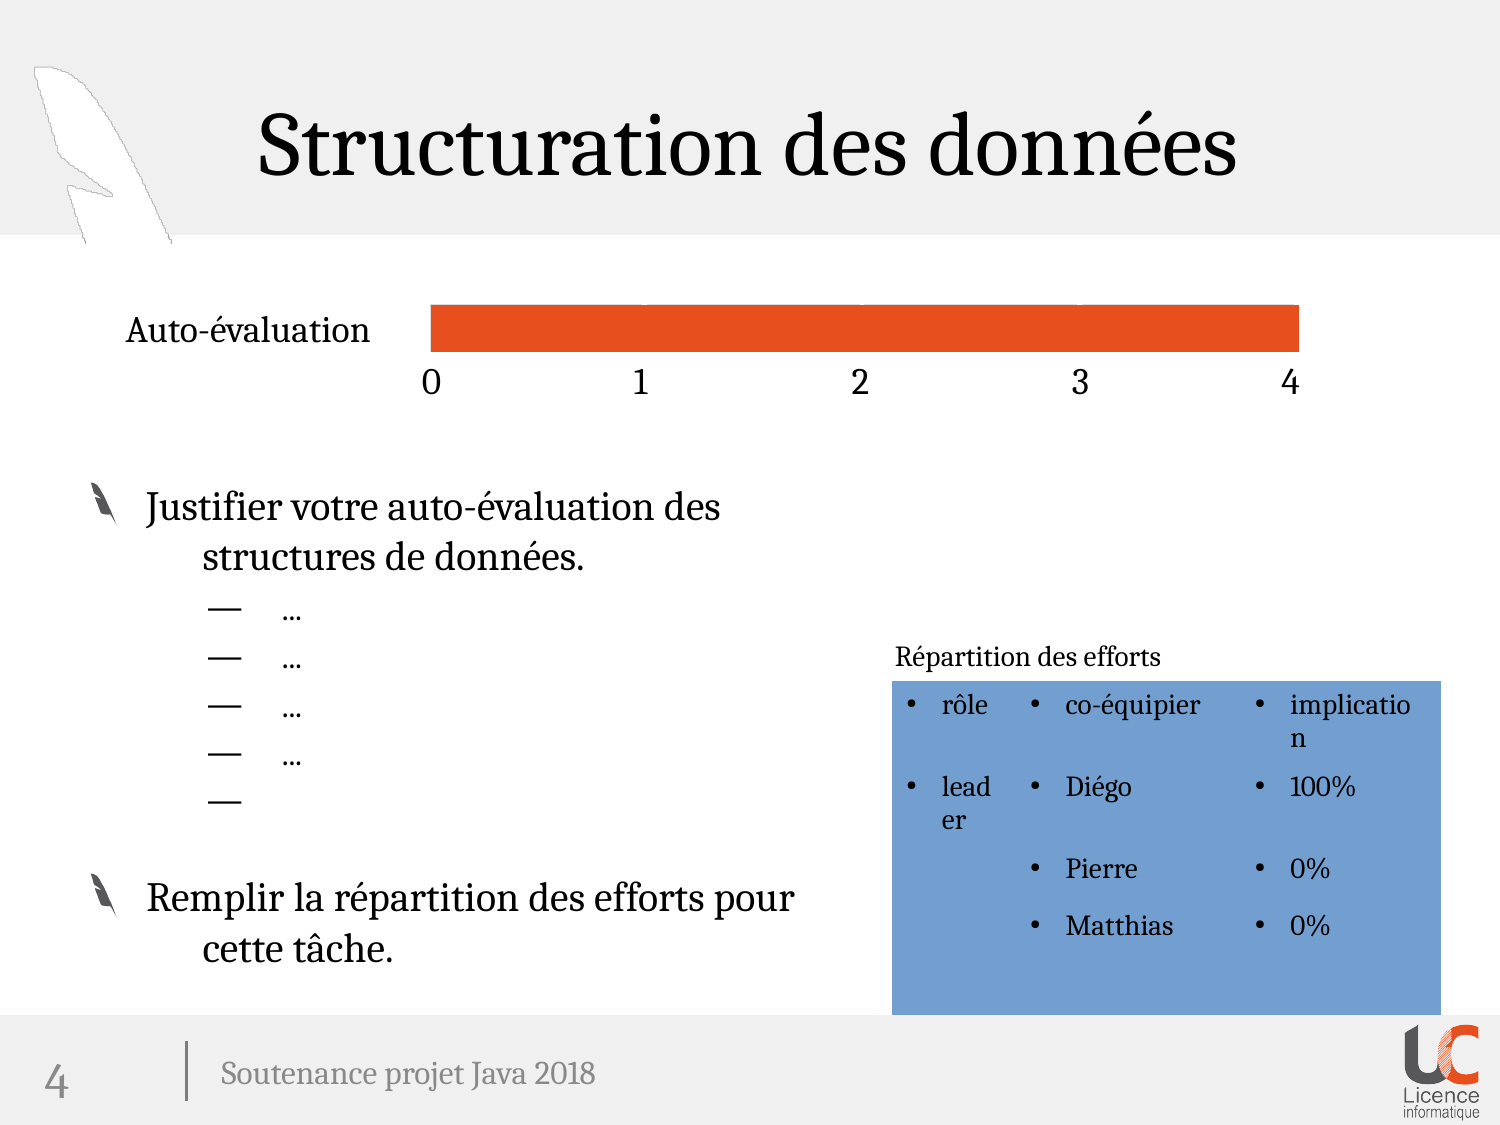

Structuration des données
# Justifier votre auto-évaluation des structures de données.
...
...
...
...
Remplir la répartition des efforts pour cette tâche.
Répartition des efforts
| rôle | co-équipier | implication |
| --- | --- | --- |
| leader | Diégo | 100% |
| | Pierre | 0% |
| | Matthias | 0% |
| | | |
Soutenance projet Java 2018